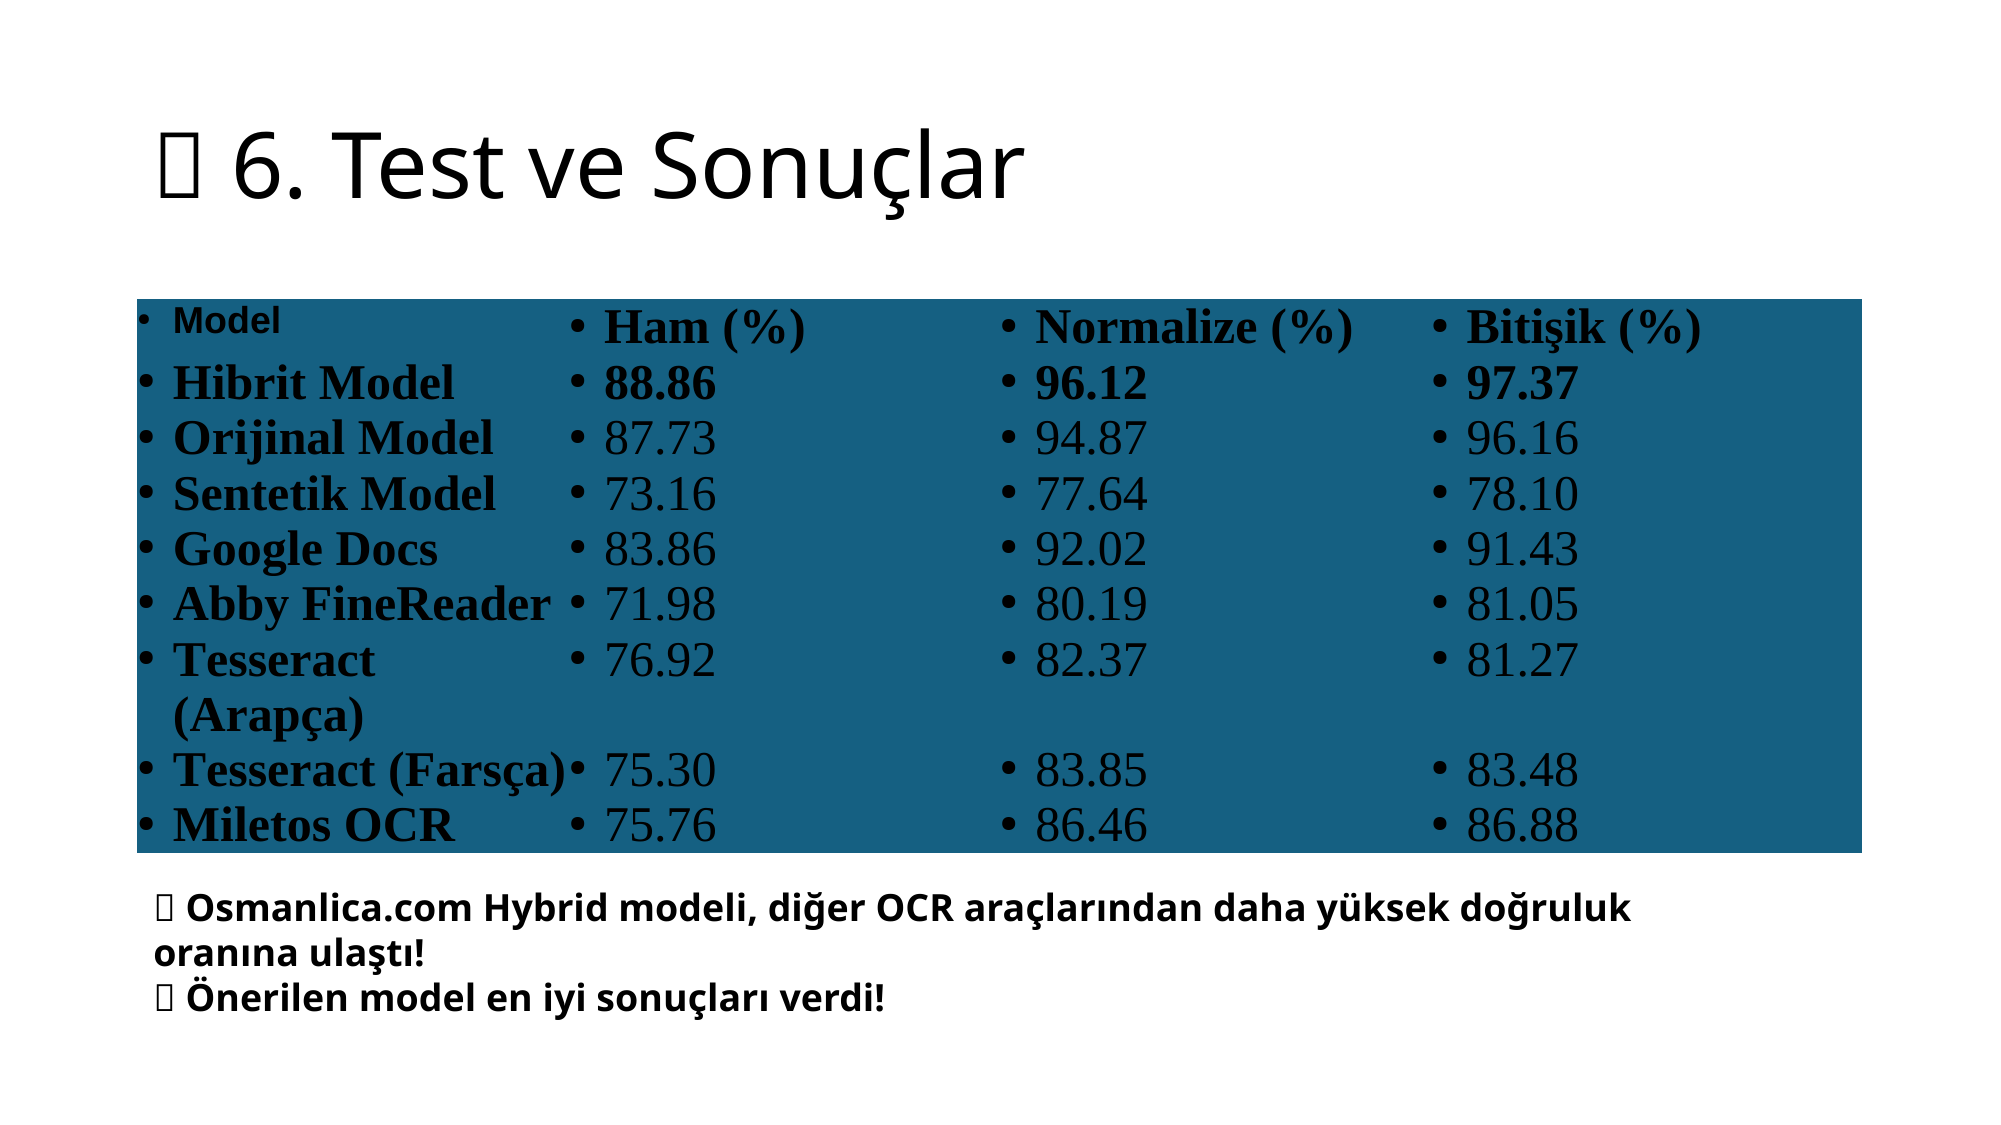

# 📌 6. Test ve Sonuçlar
| Model | Ham (%) | Normalize (%) | Bitişik (%) |
| --- | --- | --- | --- |
| Hibrit Model | 88.86 | 96.12 | 97.37 ✅ |
| Orijinal Model | 87.73 | 94.87 | 96.16 |
| Sentetik Model | 73.16 | 77.64 | 78.10 |
| Google Docs | 83.86 | 92.02 | 91.43 |
| Abby FineReader | 71.98 | 80.19 | 81.05 |
| Tesseract (Arapça) | 76.92 | 82.37 | 81.27 |
| Tesseract (Farsça) | 75.30 | 83.85 | 83.48 |
| Miletos OCR | 75.76 | 86.46 | 86.88 |
📌 Osmanlica.com Hybrid modeli, diğer OCR araçlarından daha yüksek doğruluk oranına ulaştı!
📌 Önerilen model en iyi sonuçları verdi!